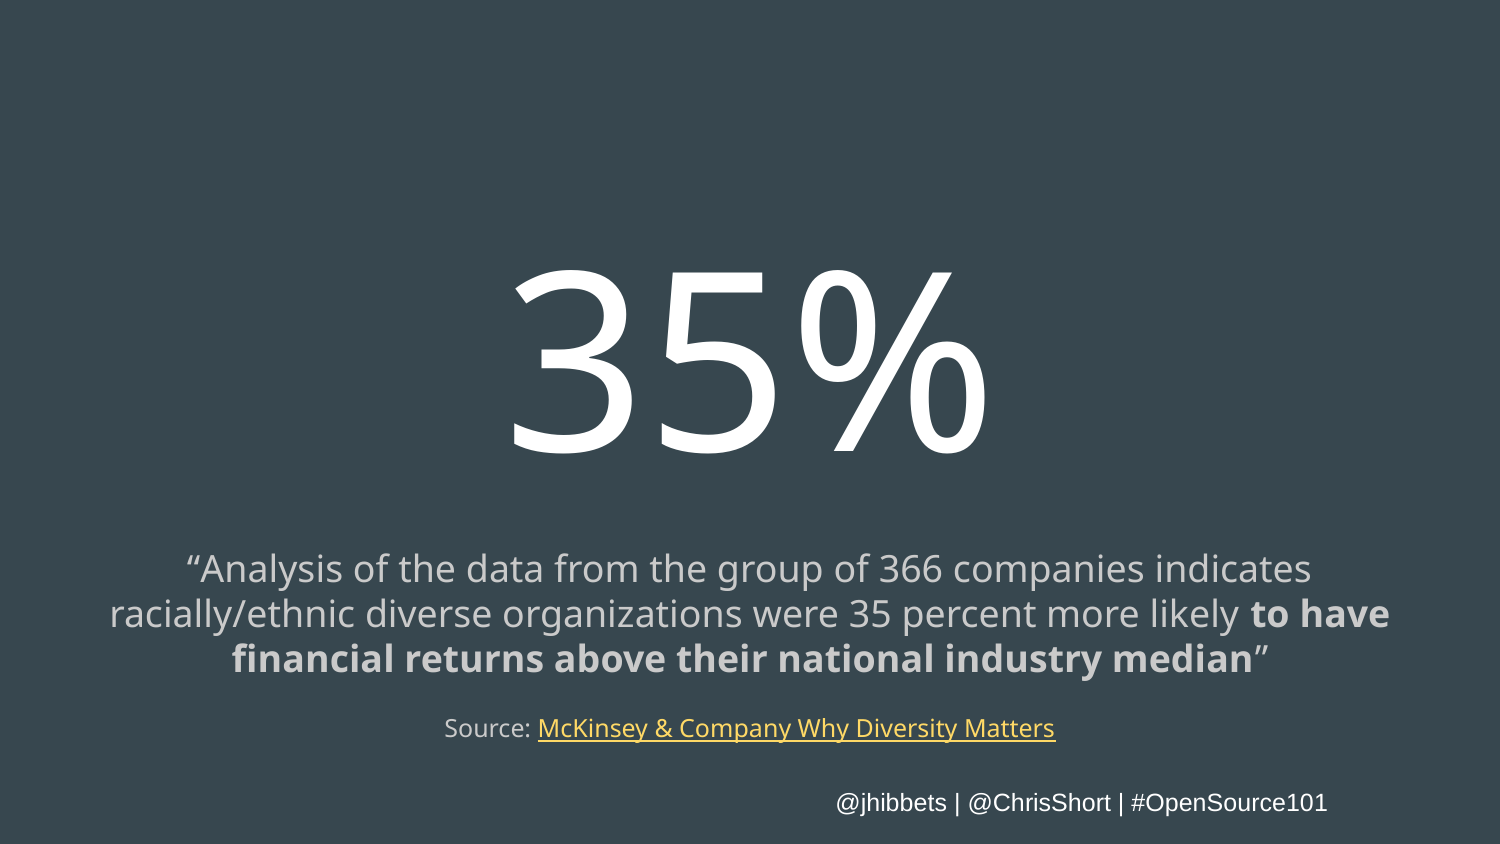

# 35%
“Analysis of the data from the group of 366 companies indicates racially/ethnic diverse organizations were 35 percent more likely to have financial returns above their national industry median”
Source: McKinsey & Company Why Diversity Matters
Source: 2017 State of DevOps Report (Puppet Labs)